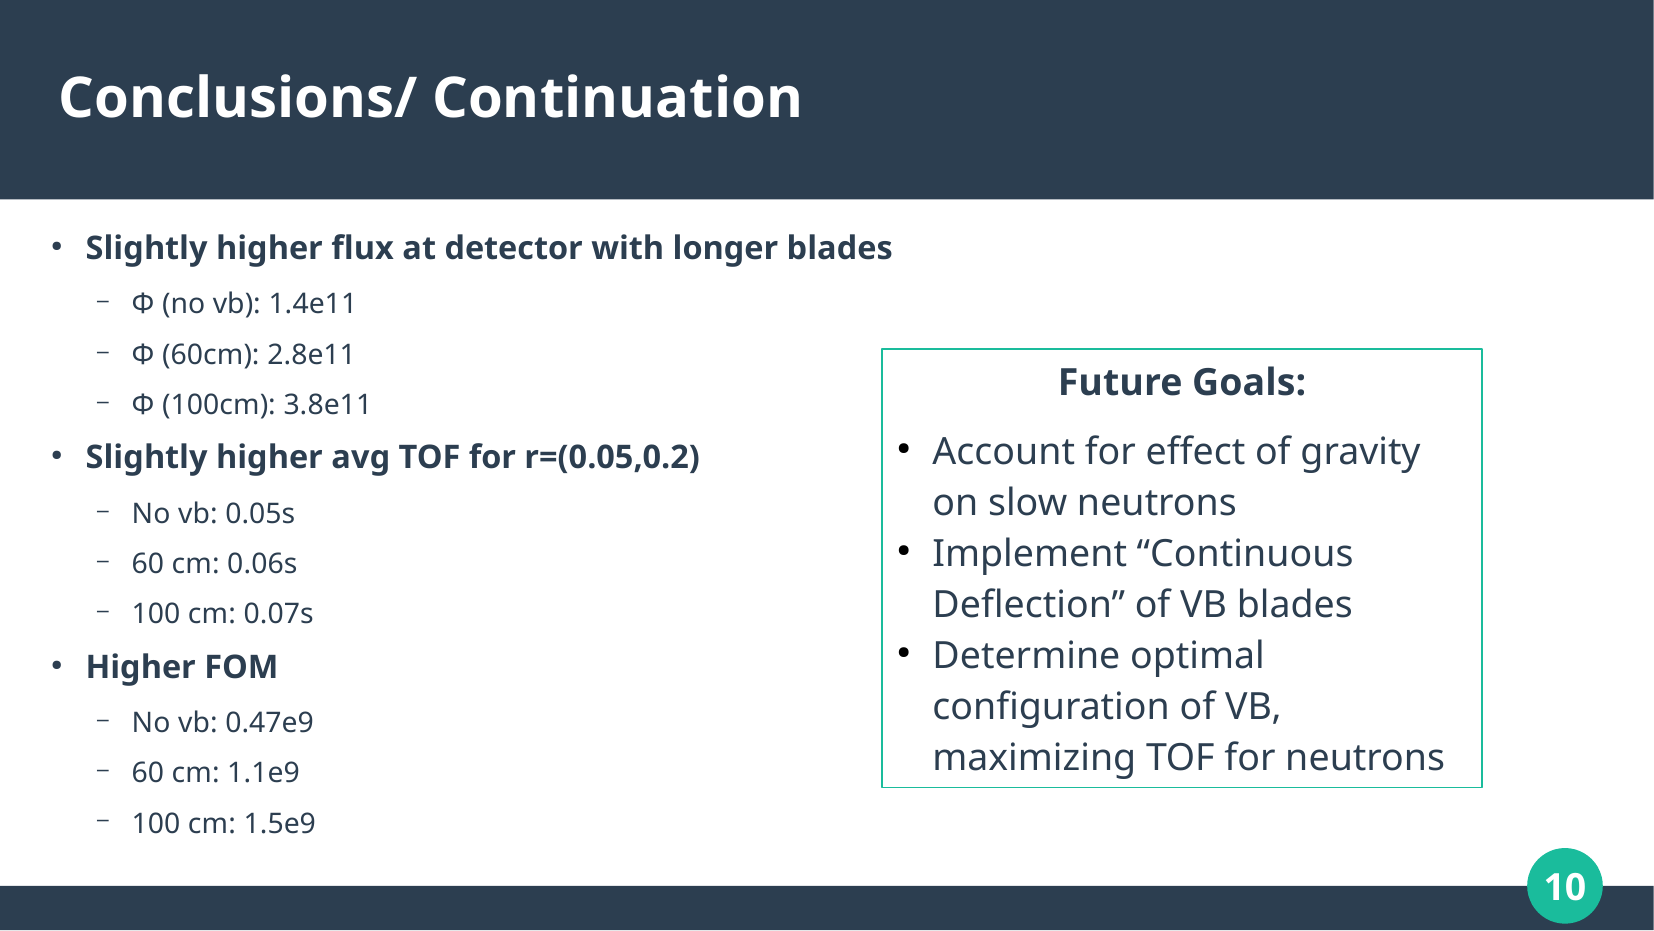

# Conclusions/ Continuation
Slightly higher flux at detector with longer blades
Φ (no vb): 1.4e11
Φ (60cm): 2.8e11
Φ (100cm): 3.8e11
Slightly higher avg TOF for r=(0.05,0.2)
No vb: 0.05s
60 cm: 0.06s
100 cm: 0.07s
Higher FOM
No vb: 0.47e9
60 cm: 1.1e9
100 cm: 1.5e9
Future Goals:
Account for effect of gravity on slow neutrons
Implement “Continuous Deflection” of VB blades
Determine optimal configuration of VB, maximizing TOF for neutrons